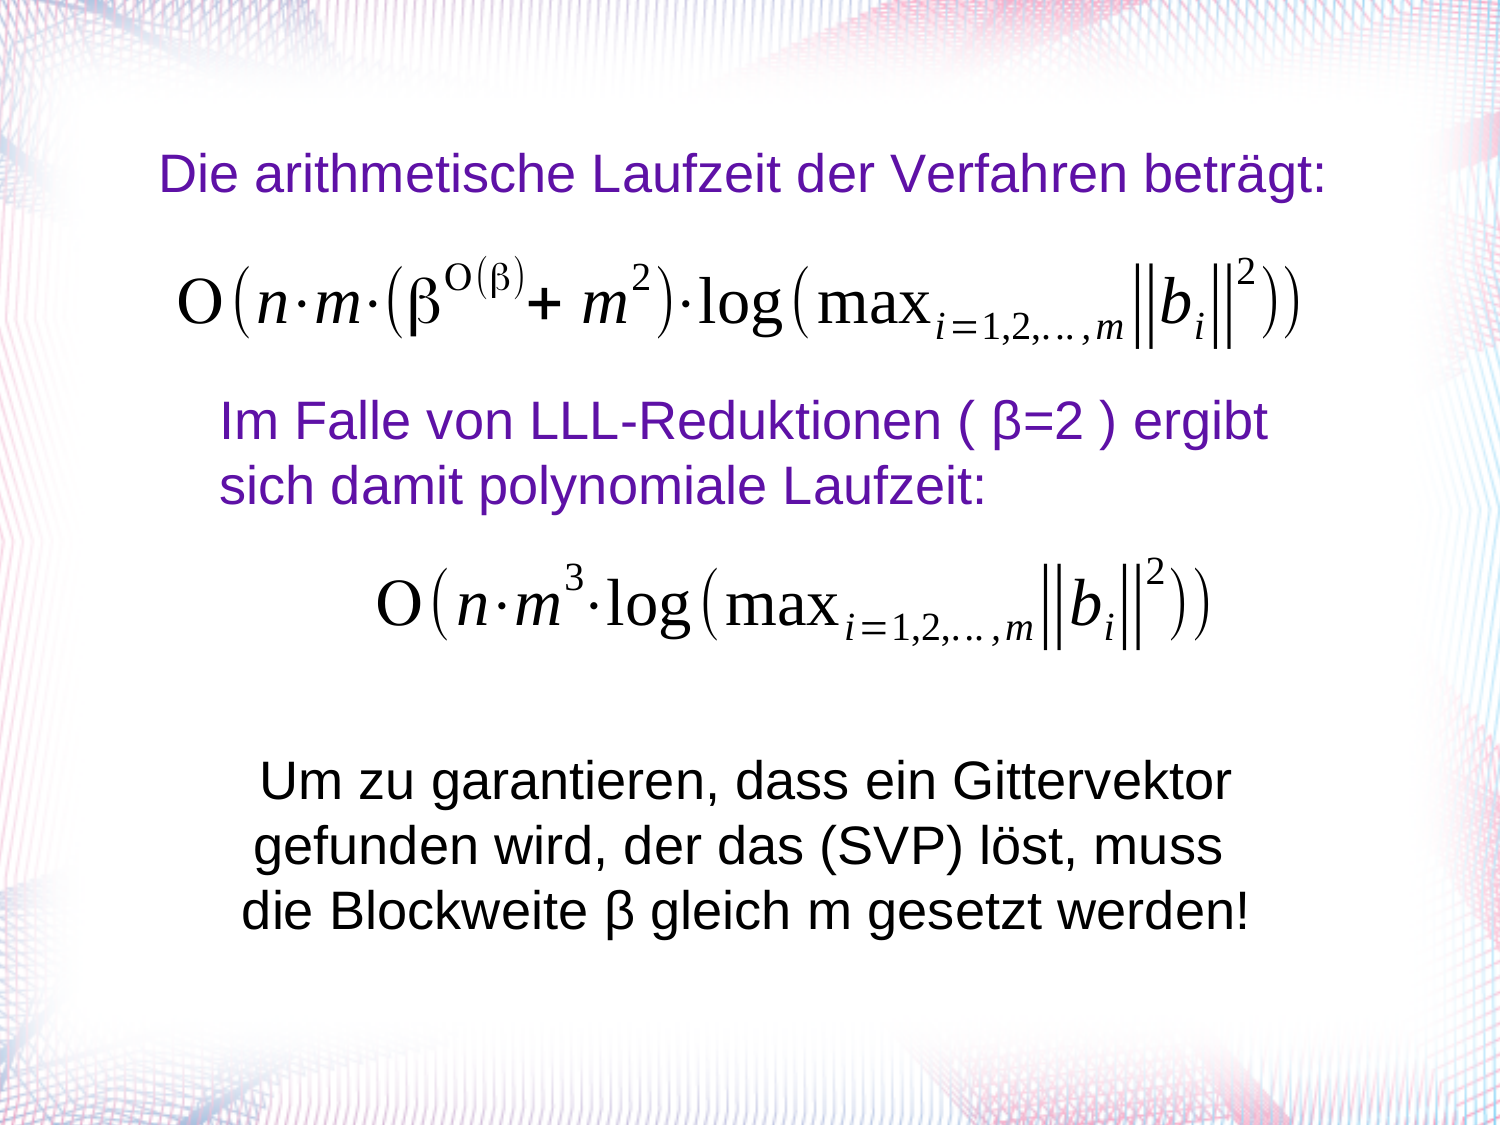

Die arithmetische Laufzeit der Verfahren beträgt:
Im Falle von LLL-Reduktionen ( β=2 ) ergibt
sich damit polynomiale Laufzeit:
Um zu garantieren, dass ein Gittervektor
gefunden wird, der das (SVP) löst, muss
die Blockweite β gleich m gesetzt werden!